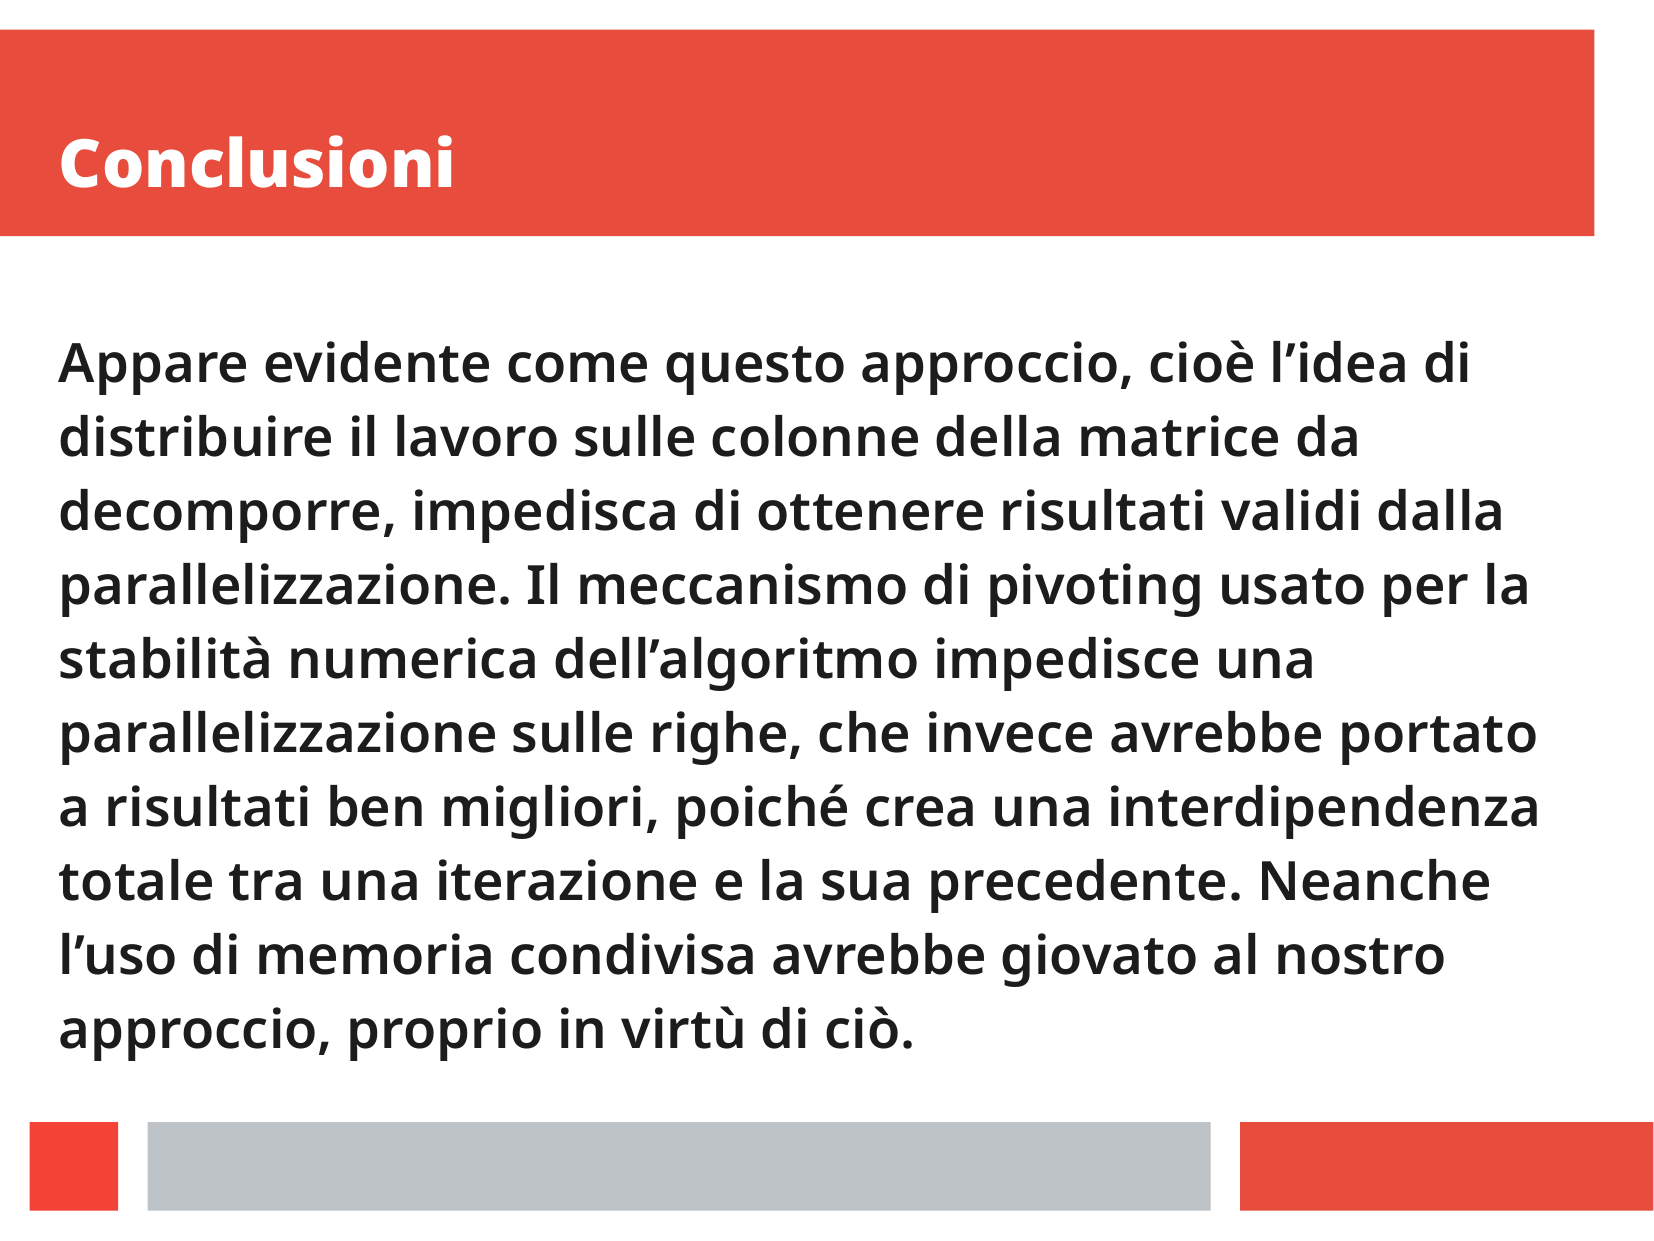

# Conclusioni
Appare evidente come questo approccio, cioè l’idea di distribuire il lavoro sulle colonne della matrice da decomporre, impedisca di ottenere risultati validi dalla parallelizzazione. Il meccanismo di pivoting usato per la stabilità numerica dell’algoritmo impedisce una parallelizzazione sulle righe, che invece avrebbe portato a risultati ben migliori, poiché crea una interdipendenza totale tra una iterazione e la sua precedente. Neanche l’uso di memoria condivisa avrebbe giovato al nostro approccio, proprio in virtù di ciò.